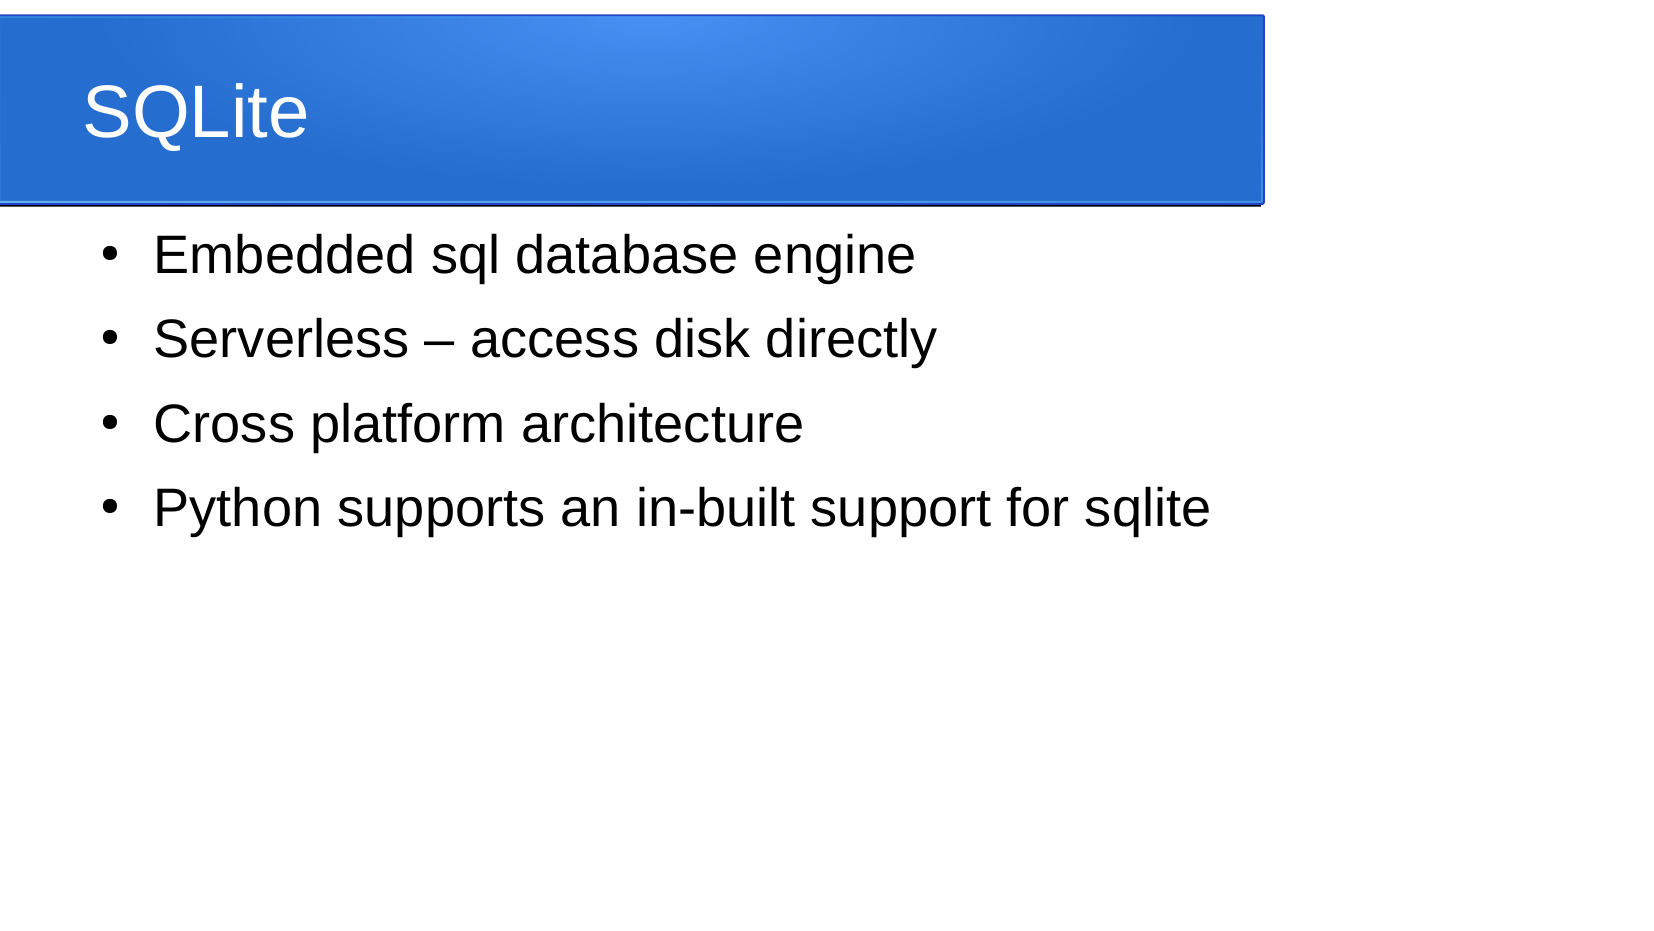

# SQLite
Embedded sql database engine
Serverless – access disk directly
Cross platform architecture
Python supports an in-built support for sqlite